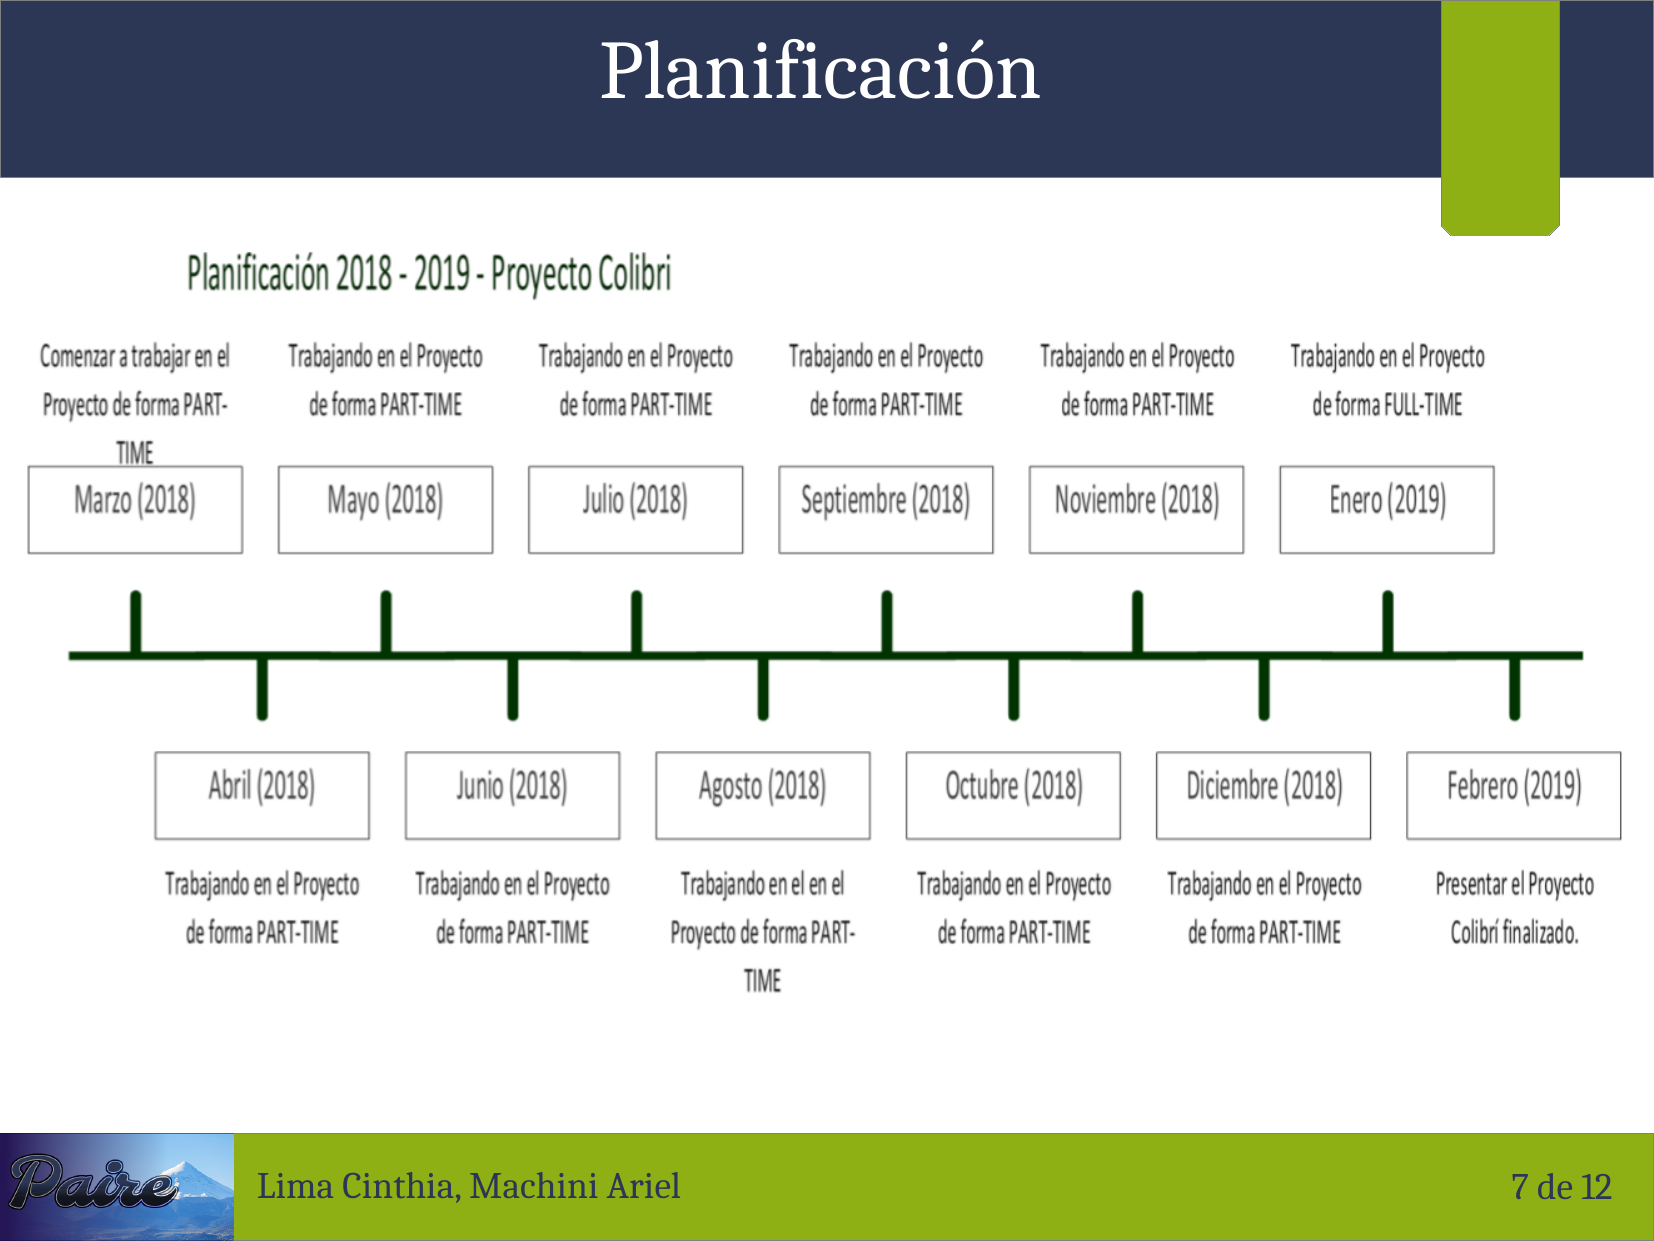

Planificación
Lima Cinthia, Machini Ariel
 de 12